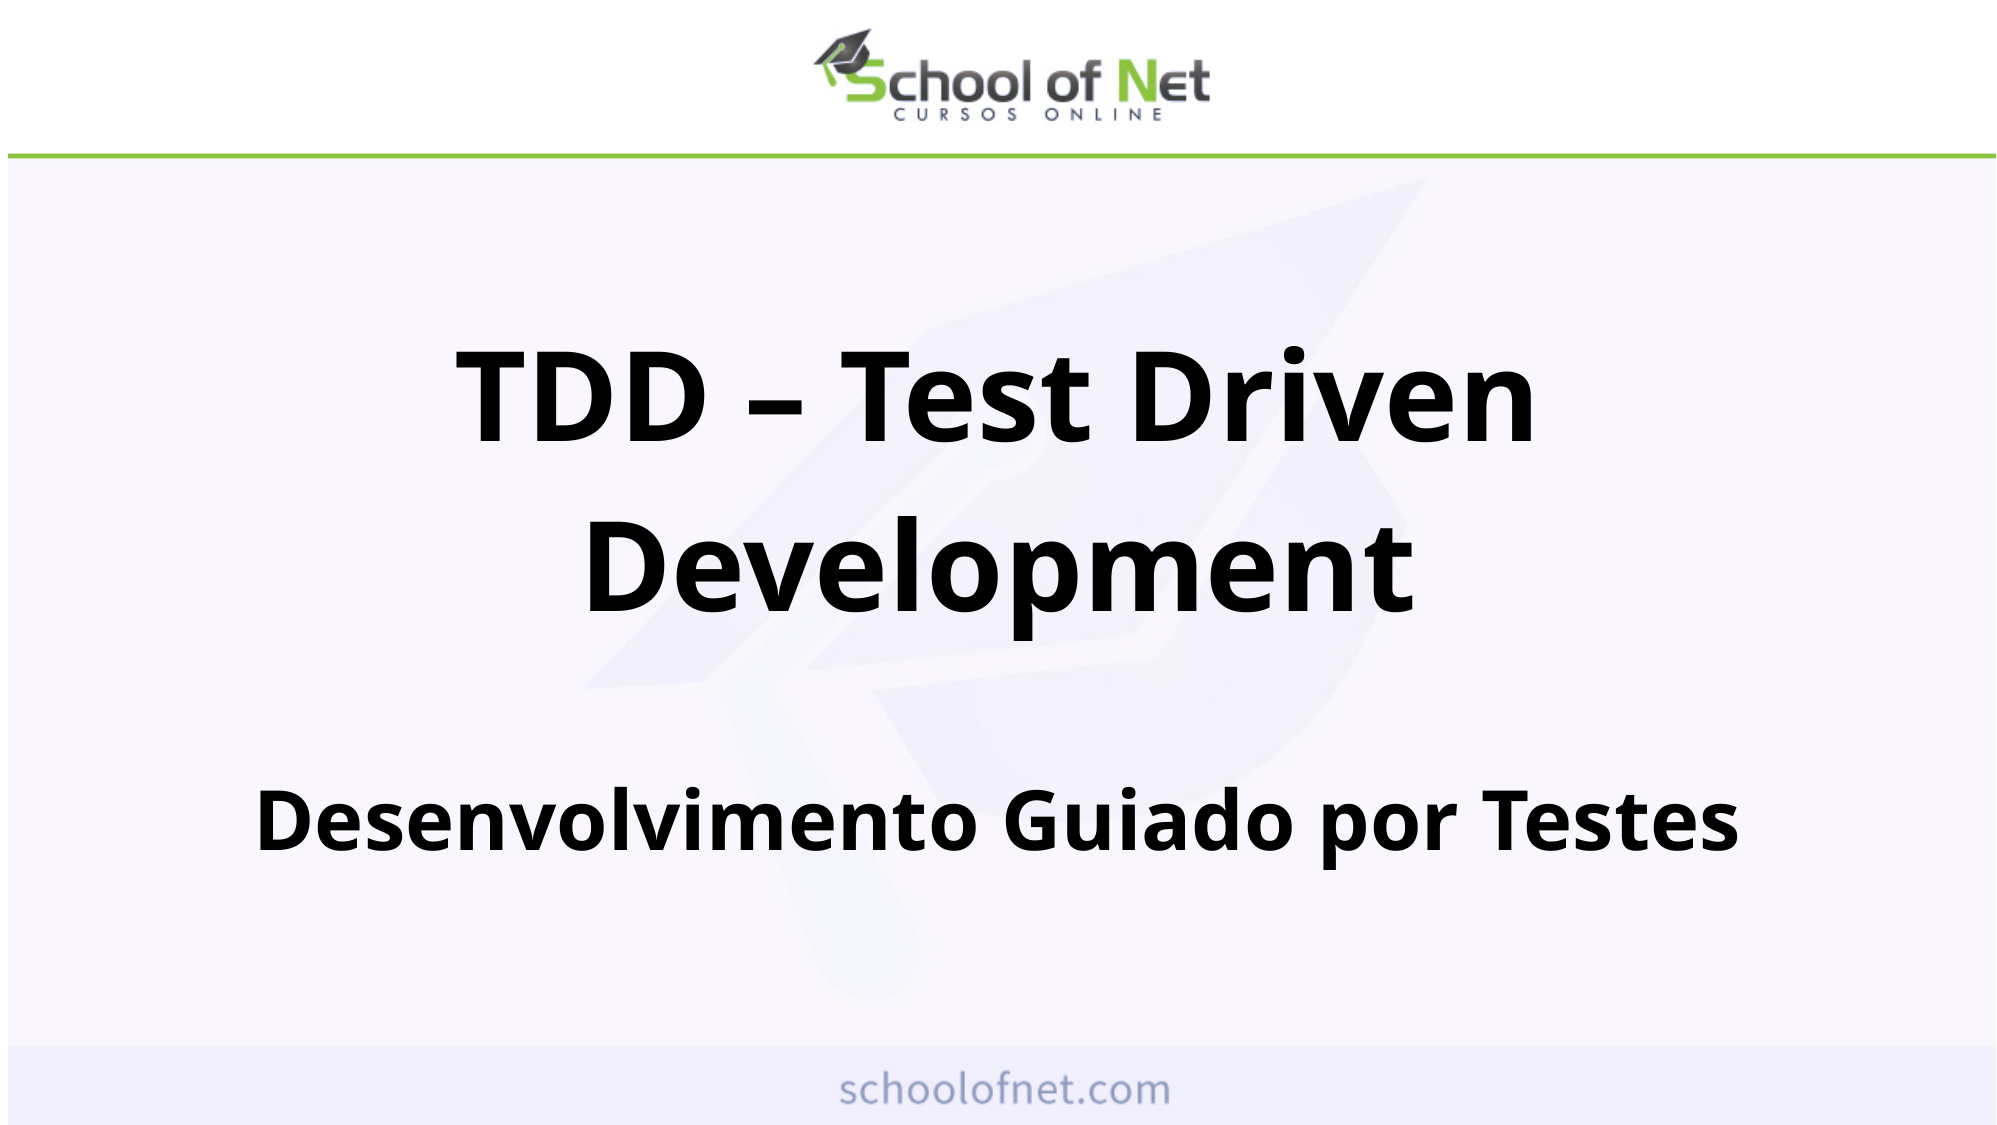

# TDD – Test Driven Development Desenvolvimento Guiado por Testes